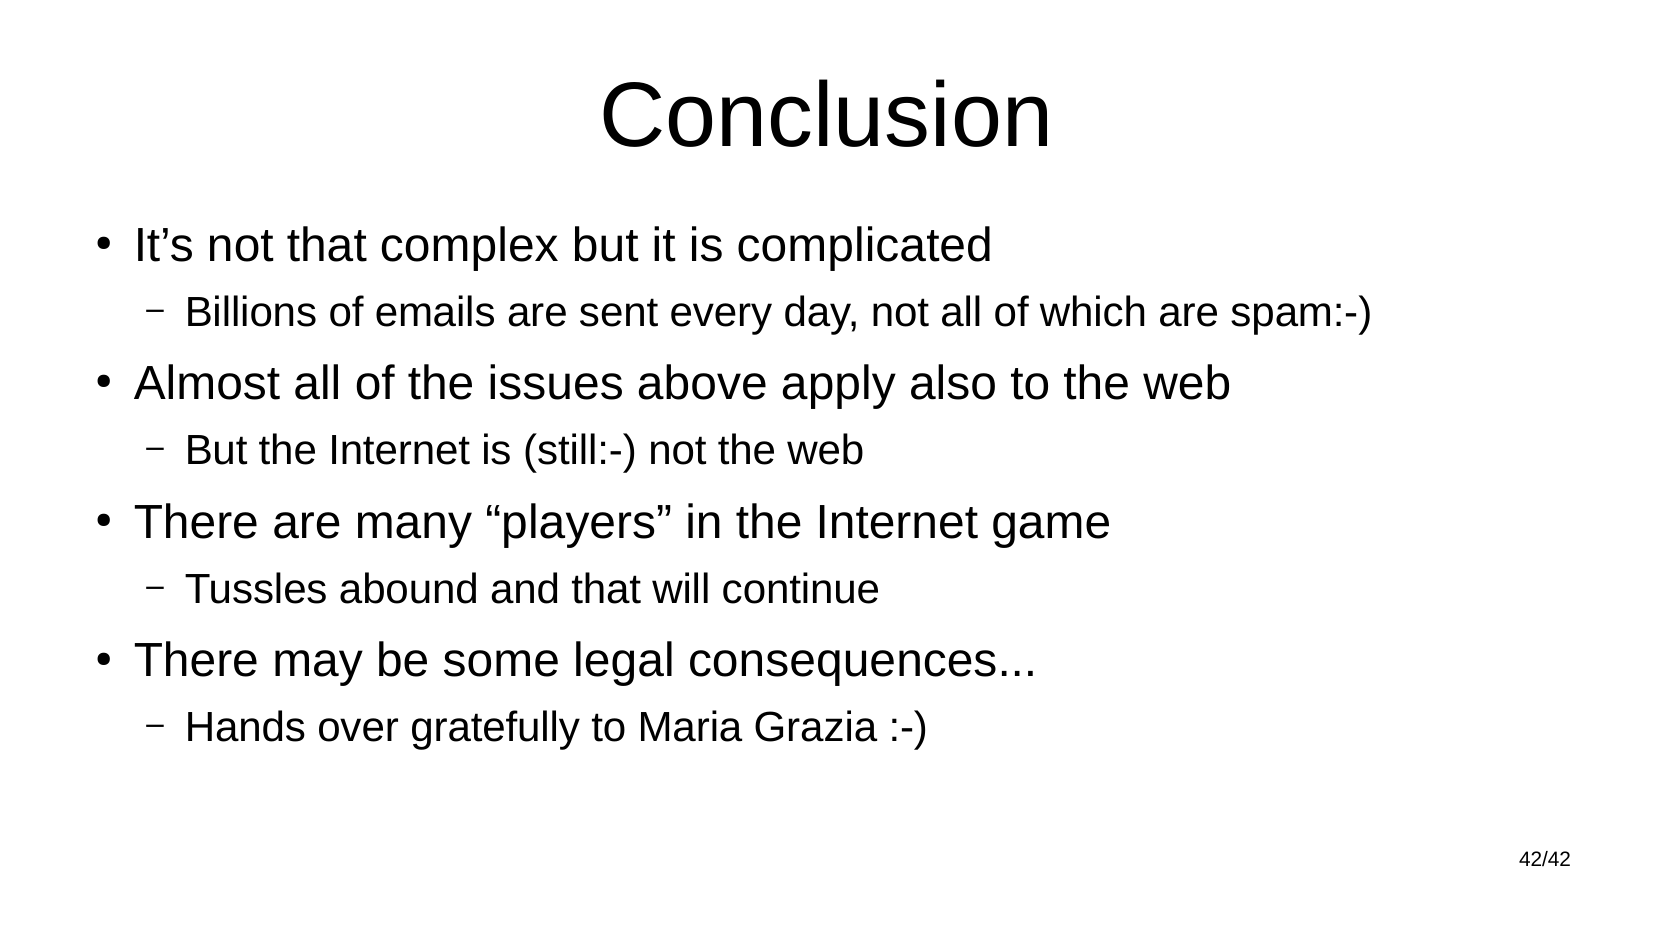

# Conclusion
It’s not that complex but it is complicated
Billions of emails are sent every day, not all of which are spam:-)
Almost all of the issues above apply also to the web
But the Internet is (still:-) not the web
There are many “players” in the Internet game
Tussles abound and that will continue
There may be some legal consequences...
Hands over gratefully to Maria Grazia :-)
42